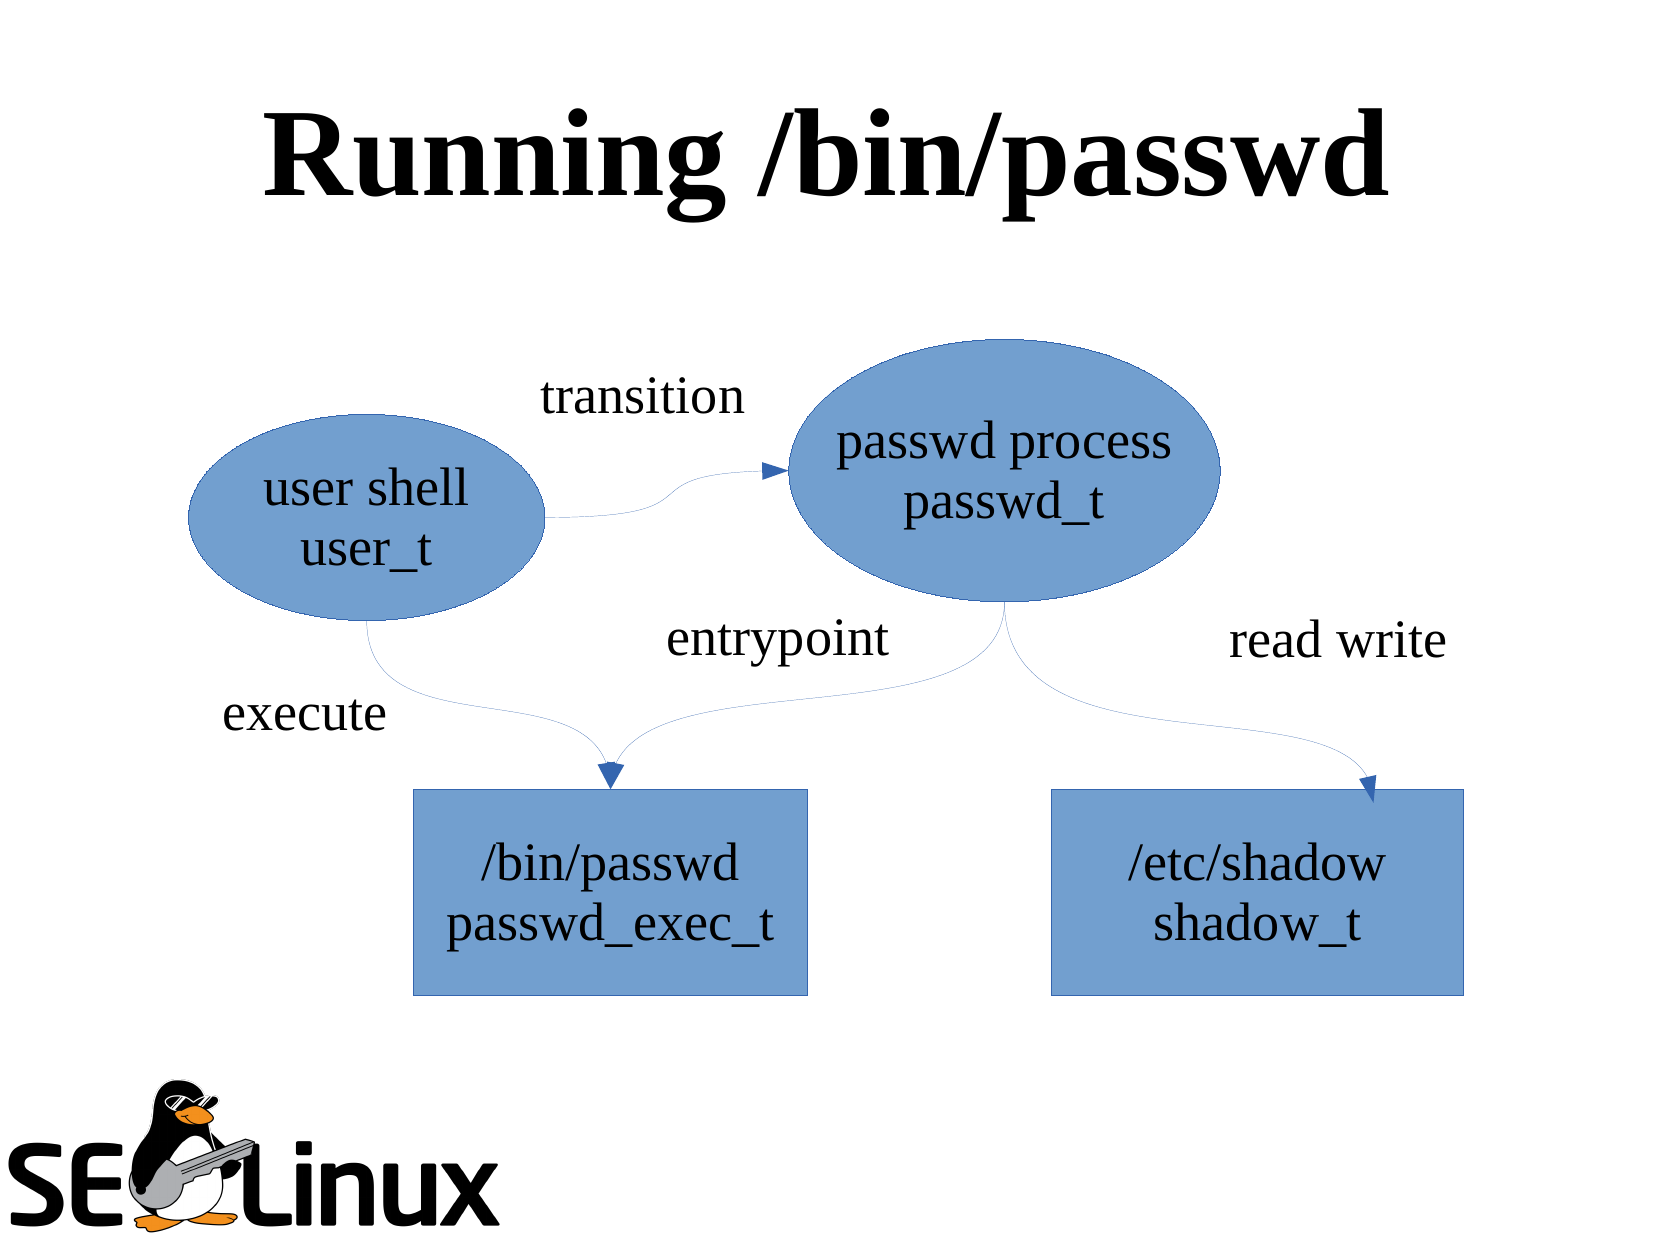

# Running /bin/passwd
passwd process
passwd_t
transition
user shell
user_t
entrypoint
read write
execute
/bin/passwd
passwd_exec_t
/etc/shadow
shadow_t